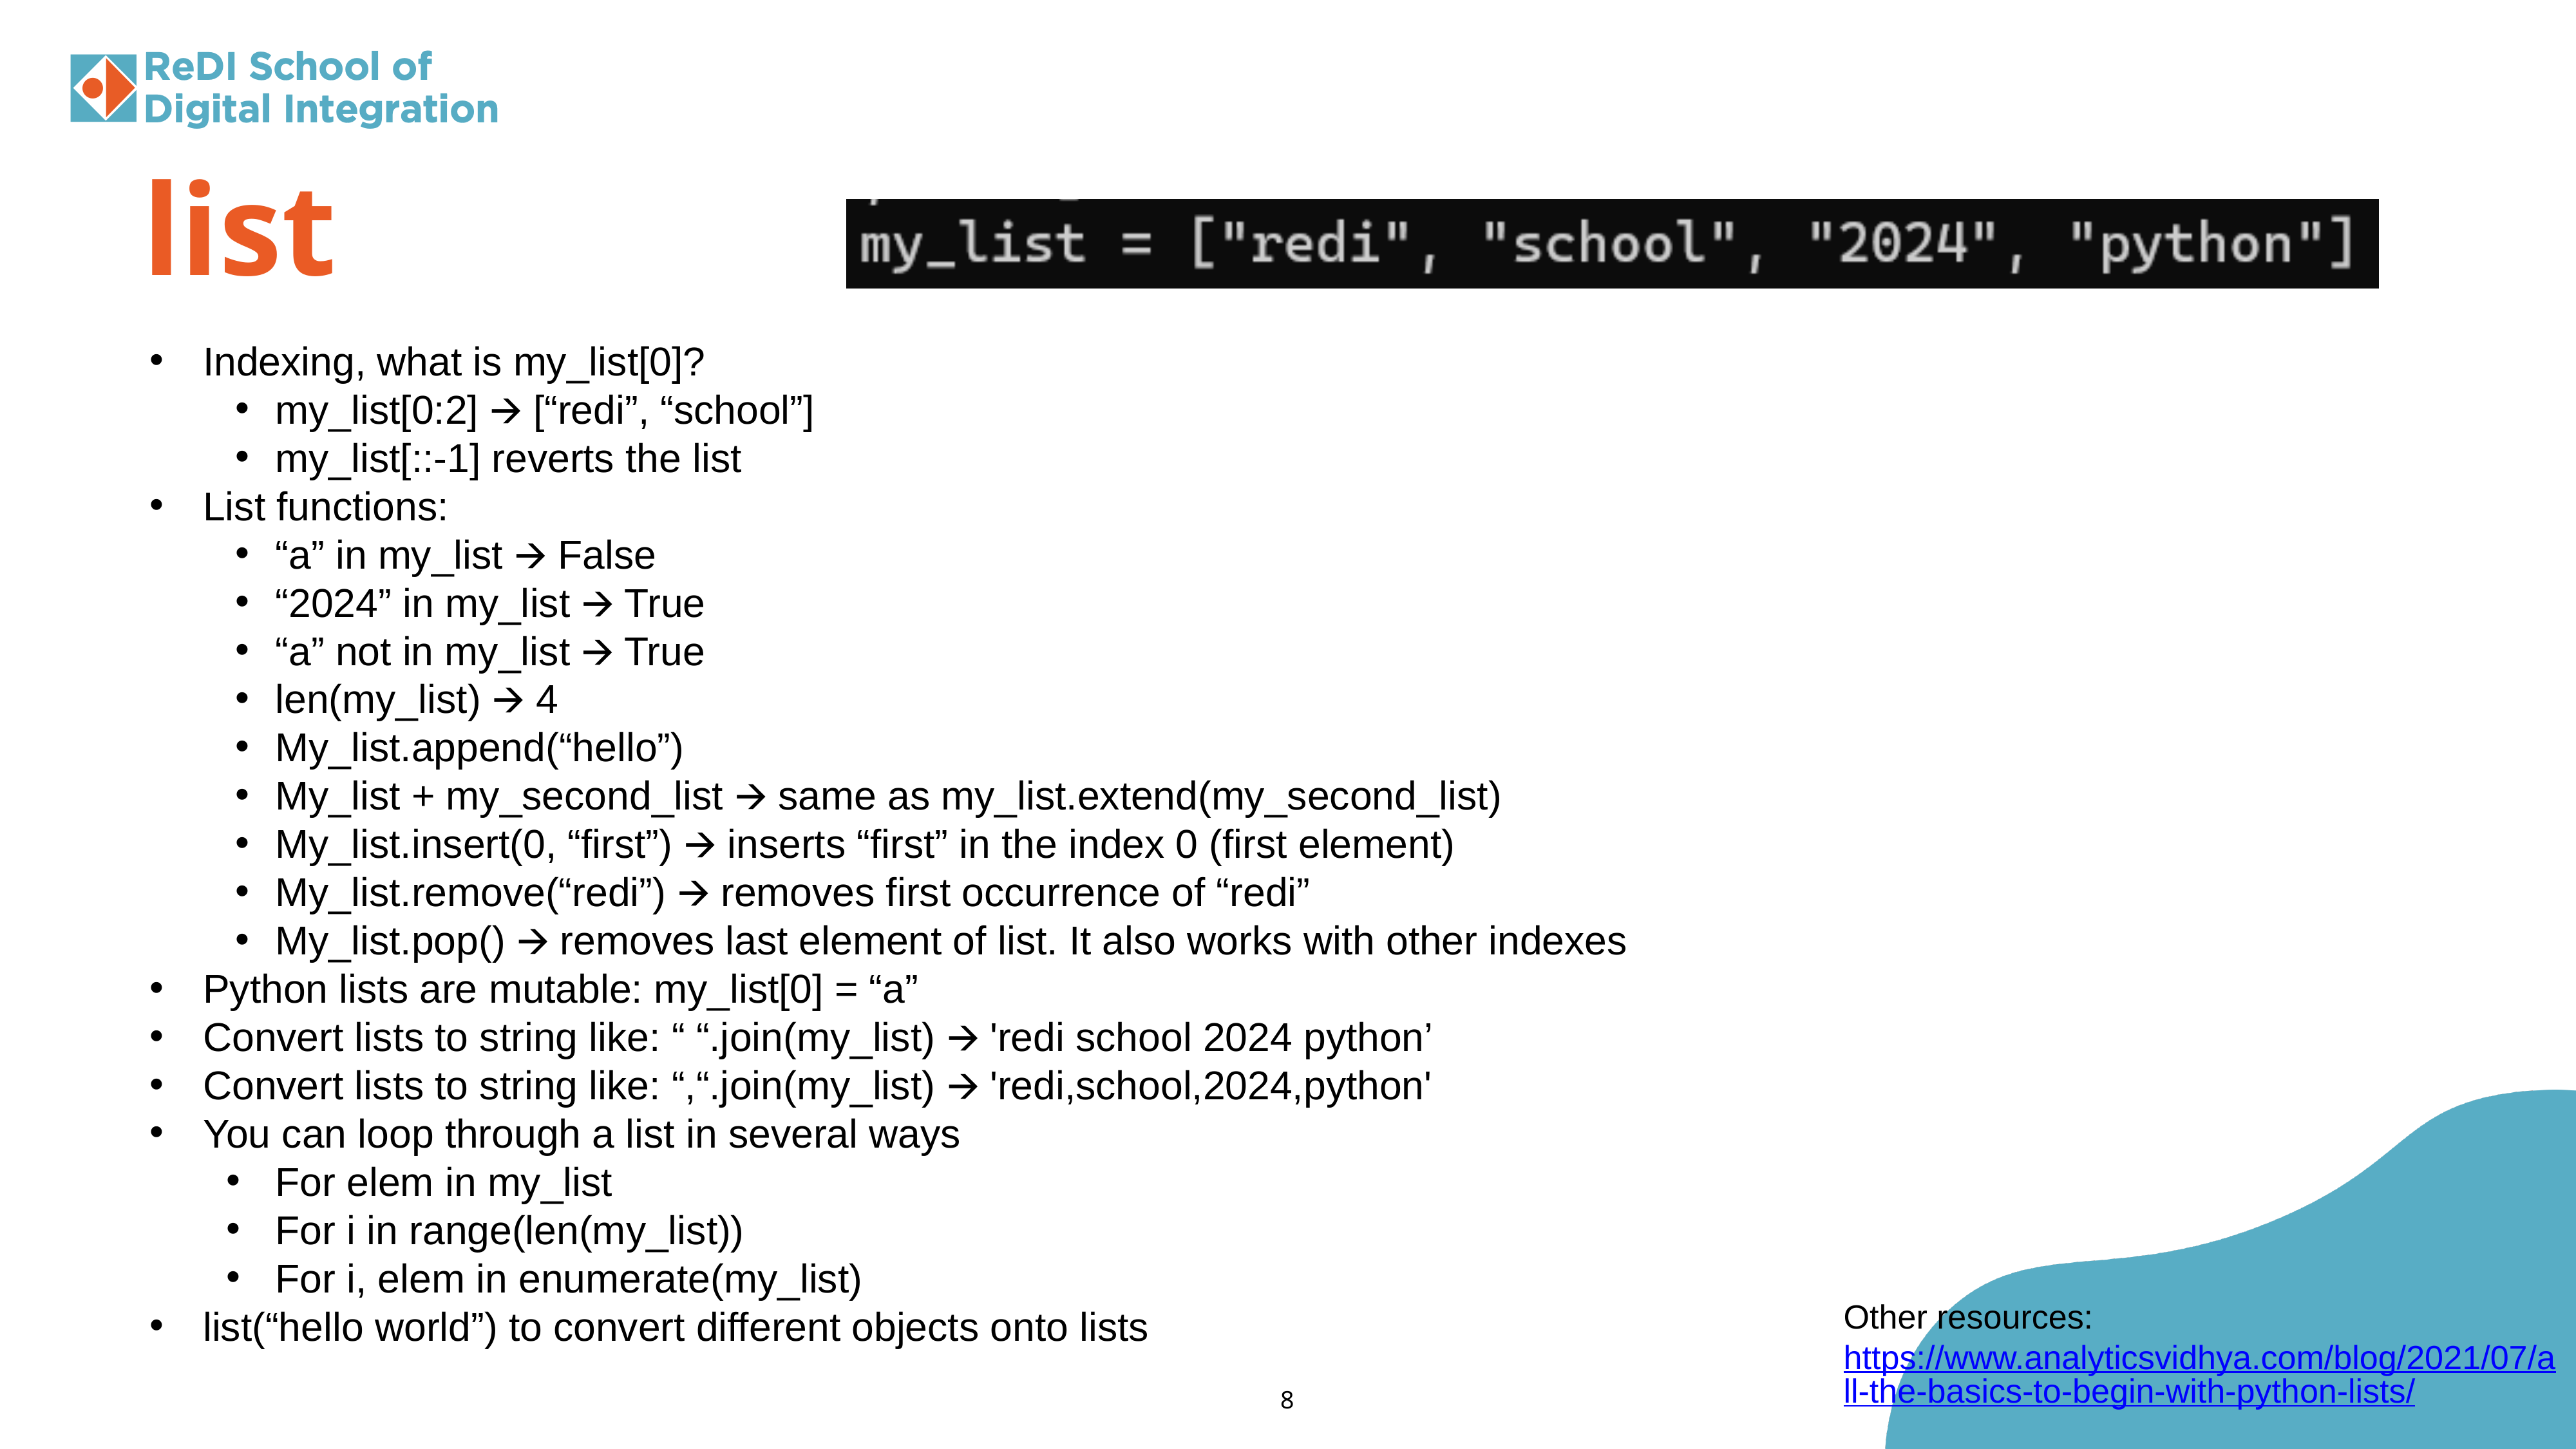

list
Indexing, what is my_list[0]?
my_list[0:2] 🡪 [“redi”, “school”]
my_list[::-1] reverts the list
List functions:
“a” in my_list 🡪 False
“2024” in my_list 🡪 True
“a” not in my_list 🡪 True
len(my_list) 🡪 4
My_list.append(“hello”)
My_list + my_second_list 🡪 same as my_list.extend(my_second_list)
My_list.insert(0, “first”) 🡪 inserts “first” in the index 0 (first element)
My_list.remove(“redi”) 🡪 removes first occurrence of “redi”
My_list.pop() 🡪 removes last element of list. It also works with other indexes
Python lists are mutable: my_list[0] = “a”
Convert lists to string like: “ “.join(my_list) 🡪 'redi school 2024 python’
Convert lists to string like: “,“.join(my_list) 🡪 'redi,school,2024,python'
You can loop through a list in several ways
For elem in my_list
For i in range(len(my_list))
For i, elem in enumerate(my_list)
list(“hello world”) to convert different objects onto lists
Other resources: https://www.analyticsvidhya.com/blog/2021/07/all-the-basics-to-begin-with-python-lists/